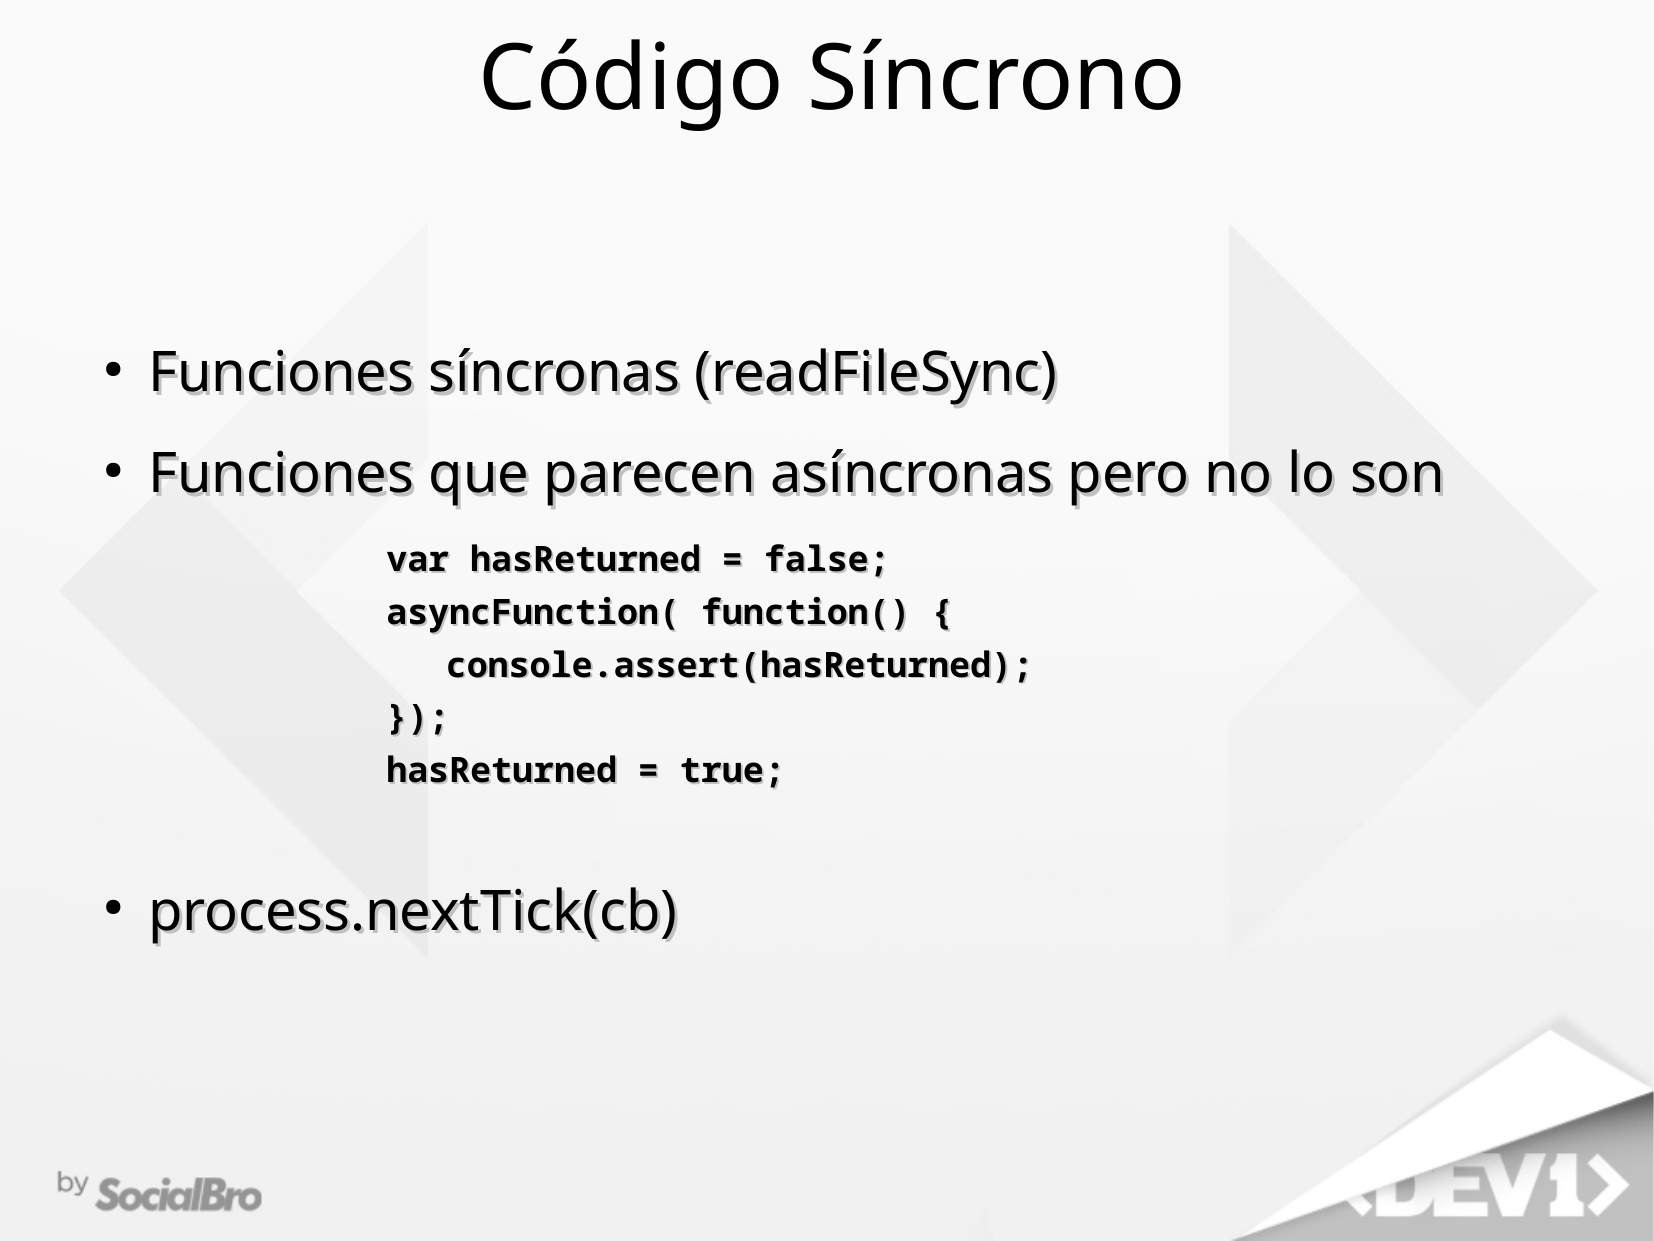

# Código Síncrono
Funciones síncronas (readFileSync)
Funciones que parecen asíncronas pero no lo son
var hasReturned = false;
asyncFunction( function() {
console.assert(hasReturned);
});
hasReturned = true;
process.nextTick(cb)